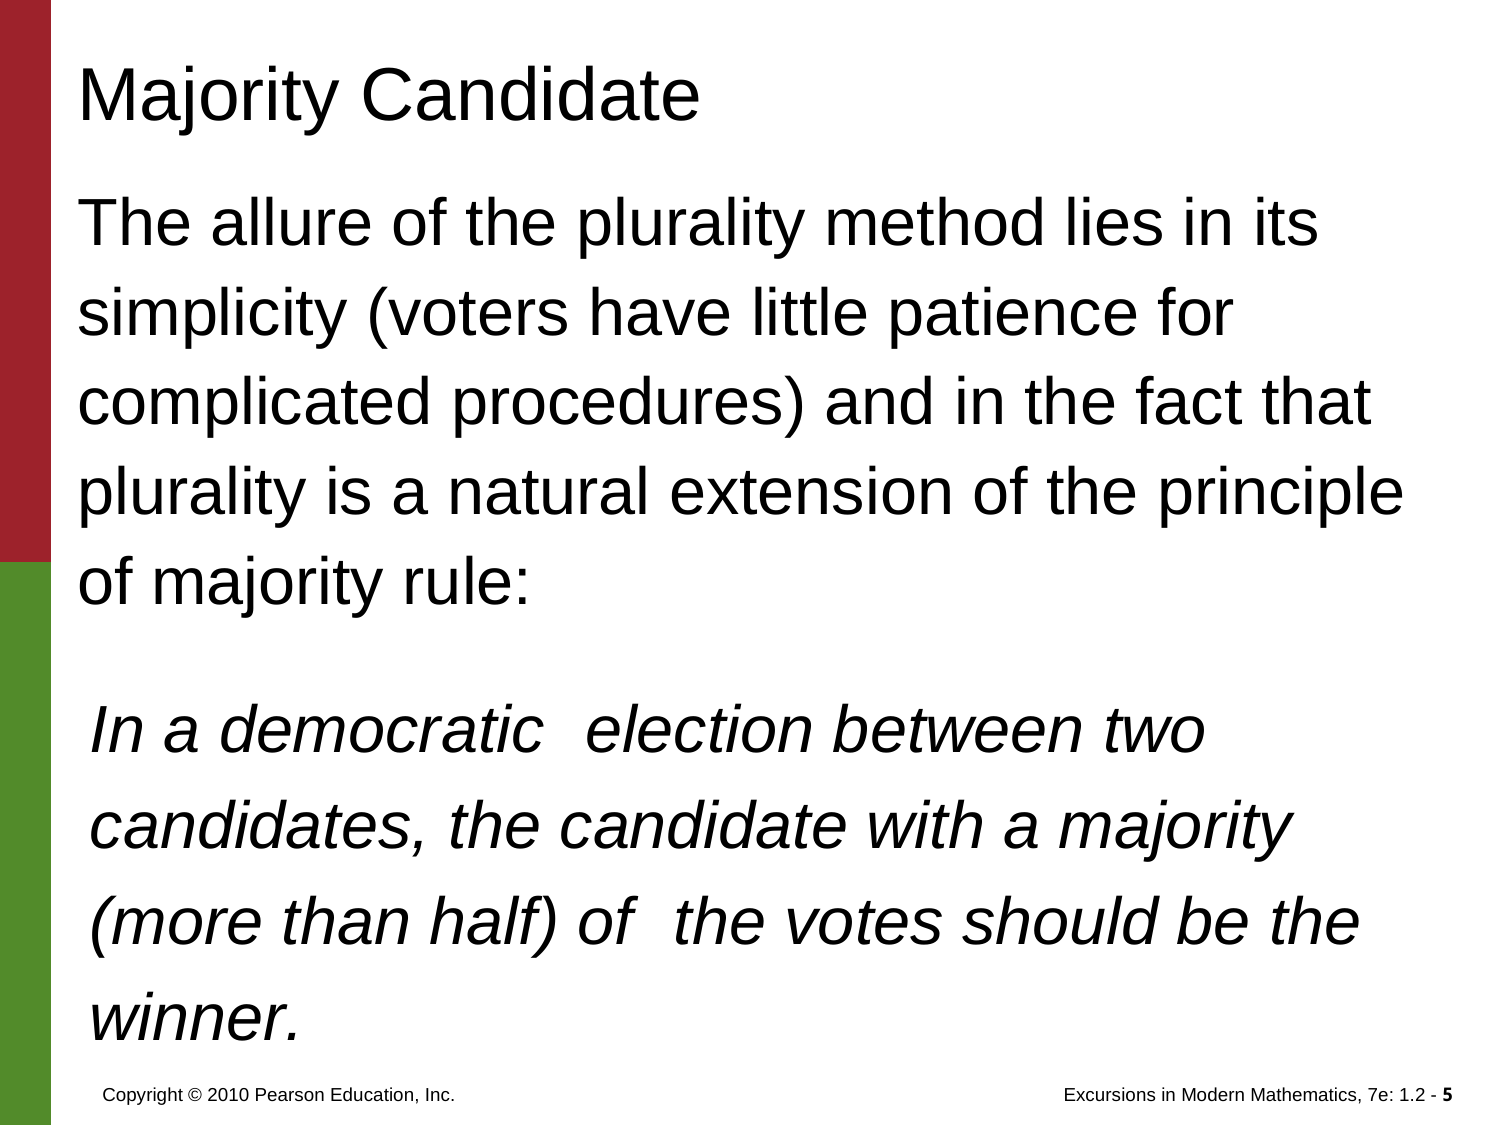

Majority Candidate
# The allure of the plurality method lies in its simplicity (voters have little patience for complicated procedures) and in the fact that plurality is a natural extension of the principle of majority rule:
In a democratic election between two candidates, the candidate with a majority (more than half) of the votes should be the winner.